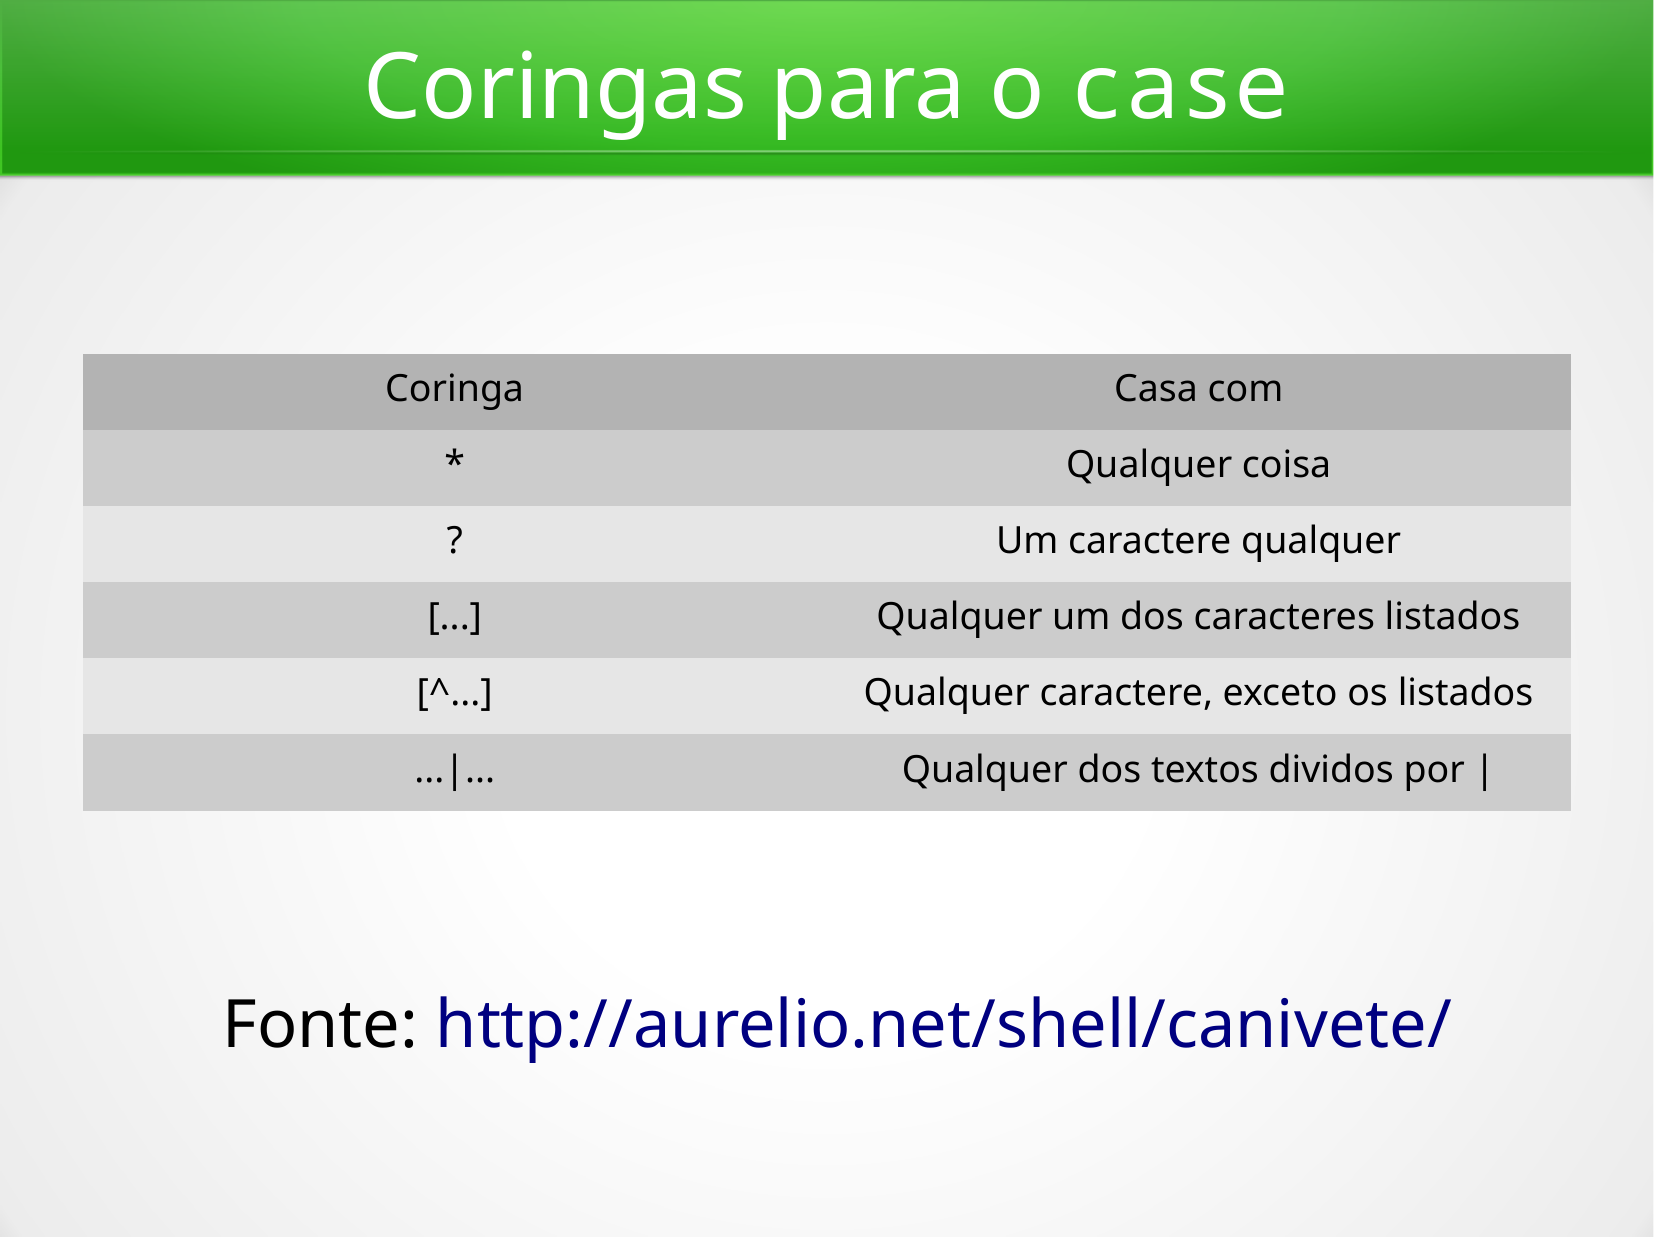

# Coringas para o case
| Coringa | Casa com |
| --- | --- |
| \* | Qualquer coisa |
| ? | Um caractere qualquer |
| [...] | Qualquer um dos caracteres listados |
| [^...] | Qualquer caractere, exceto os listados |
| ...|... | Qualquer dos textos dividos por | |
Fonte: http://aurelio.net/shell/canivete/